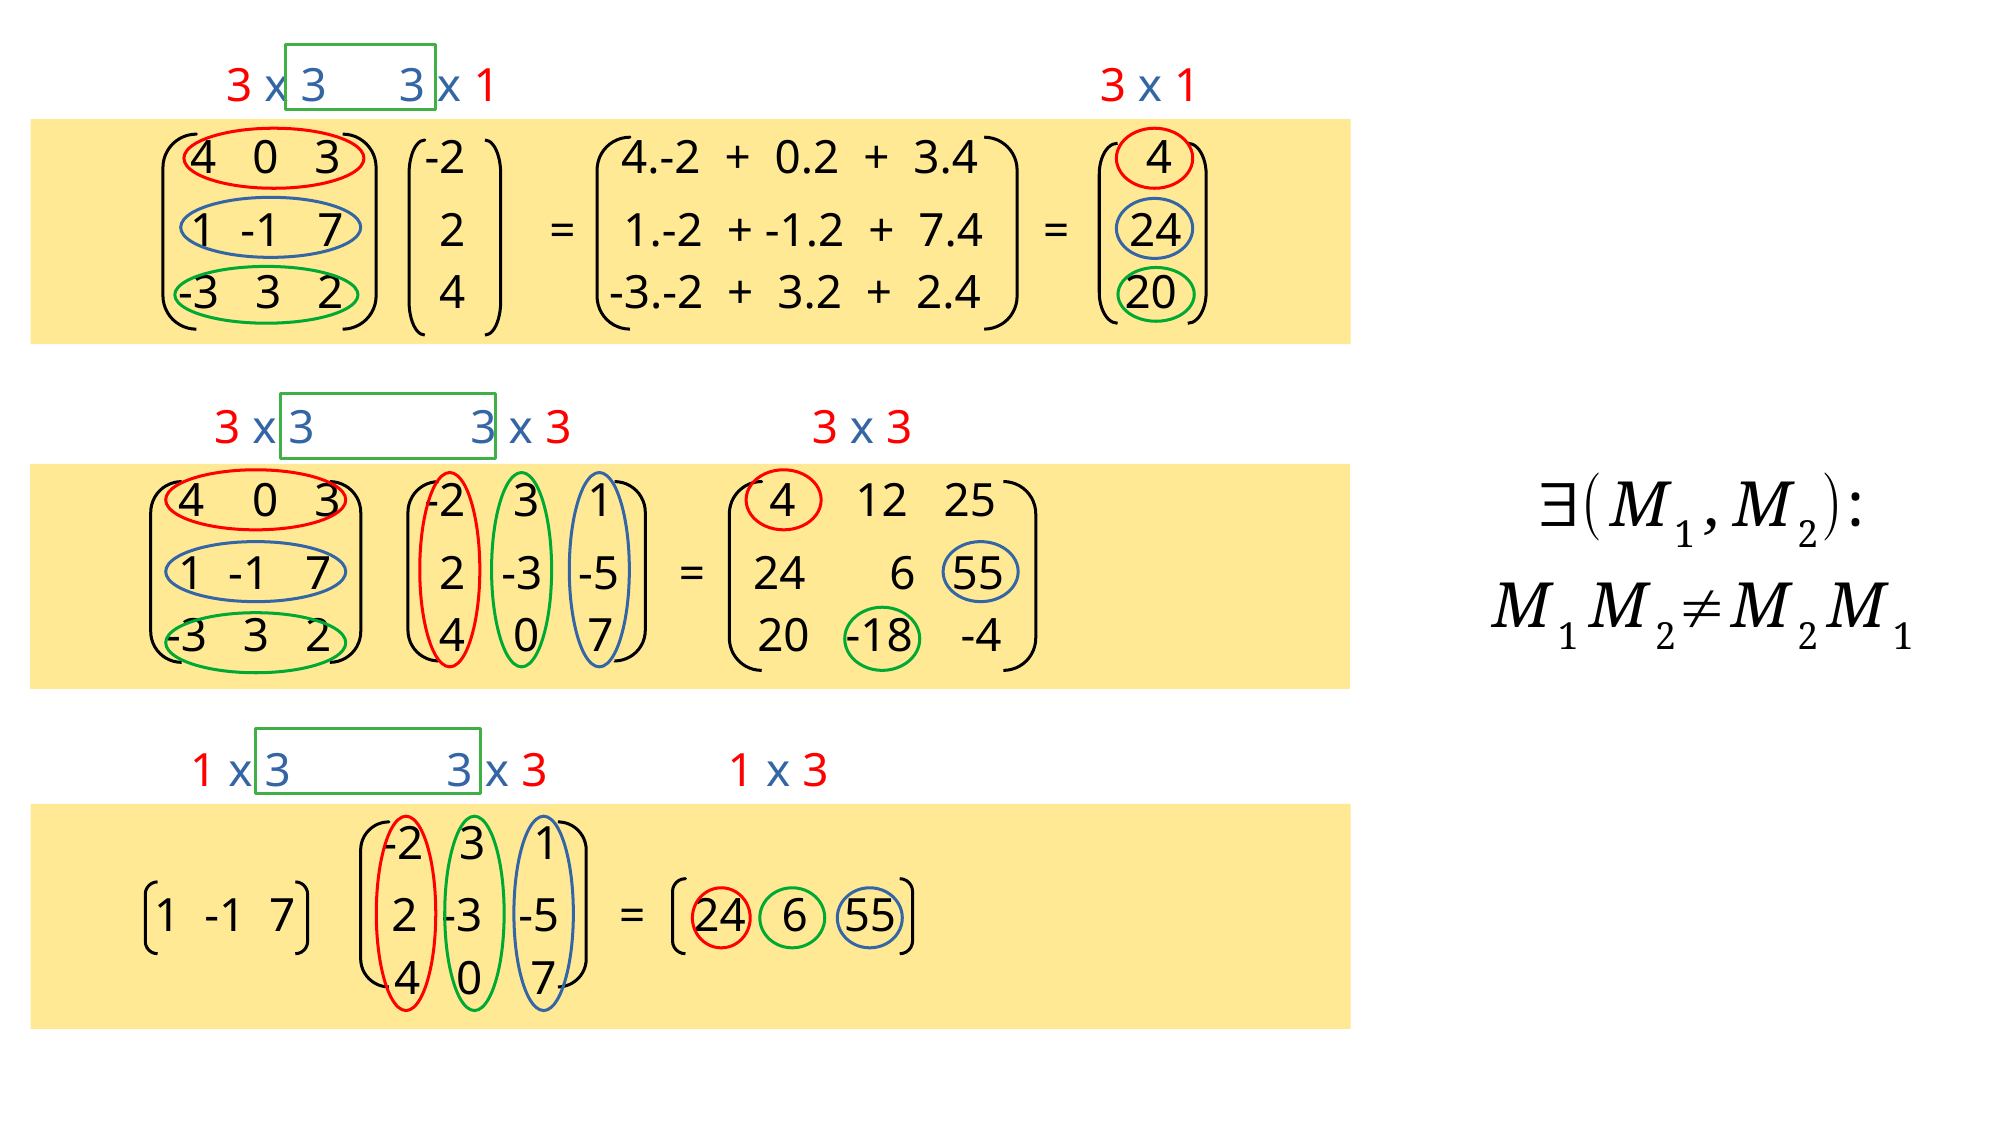

3 x 3 3 x 1 3 x 1
 4 0 3 -2 4.-2 + 0.2 + 3.4 4
 1 -1 7 2 = 1.-2 + -1.2 + 7.4 = 24
 -3 3 2 4 -3.-2 + 3.2 + 2.4 20
 3 x 3 3 x 3 3 x 3
 4 0 3 -2 3 1 4 12 25
 1 -1 7 2 -3 -5 = 24 6 55
 -3 3 2 4 0 7 20 -18 -4
 1 x 3 3 x 3 1 x 3
 -2 3 1
 1 -1 7 2 -3 -5 = 24 6 55
 4 0 7